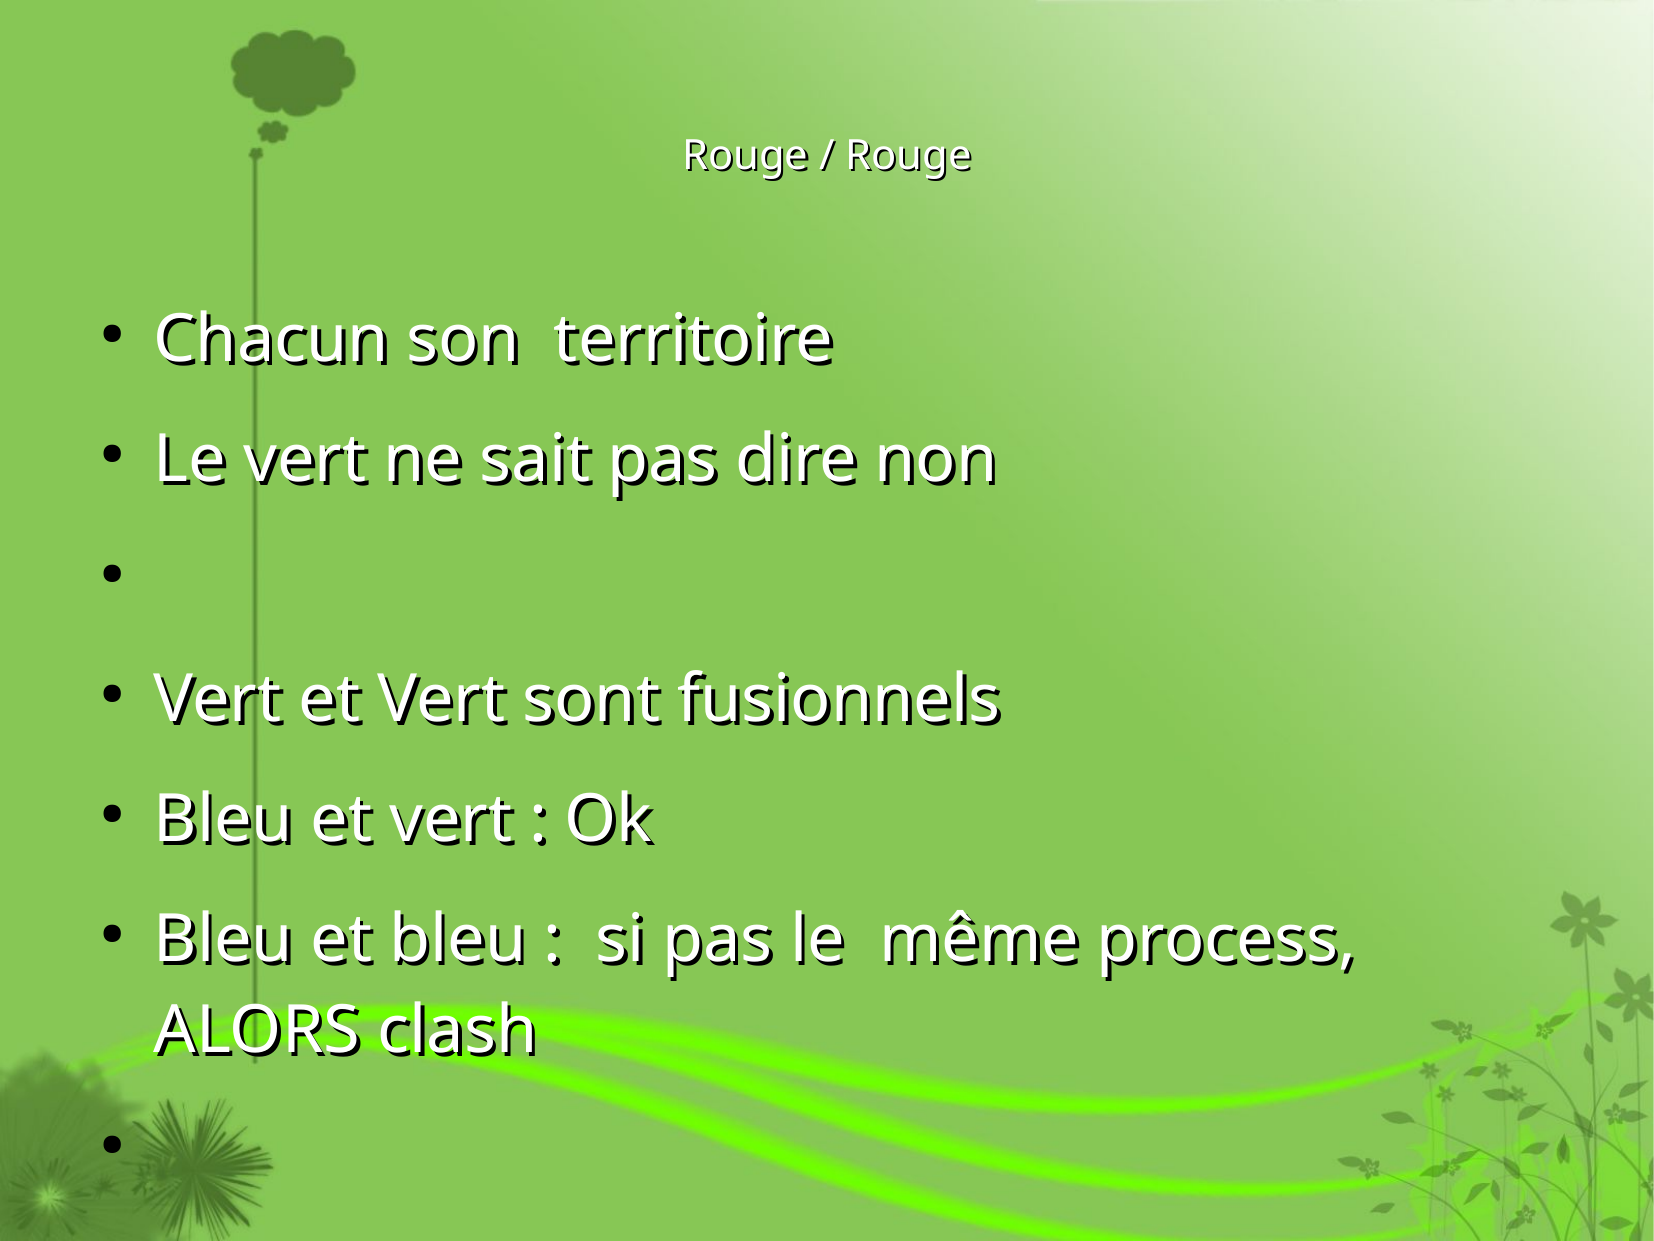

# Rouge / Rouge
Chacun son territoire
Le vert ne sait pas dire non
Vert et Vert sont fusionnels
Bleu et vert : Ok
Bleu et bleu : si pas le même process, ALORS clash